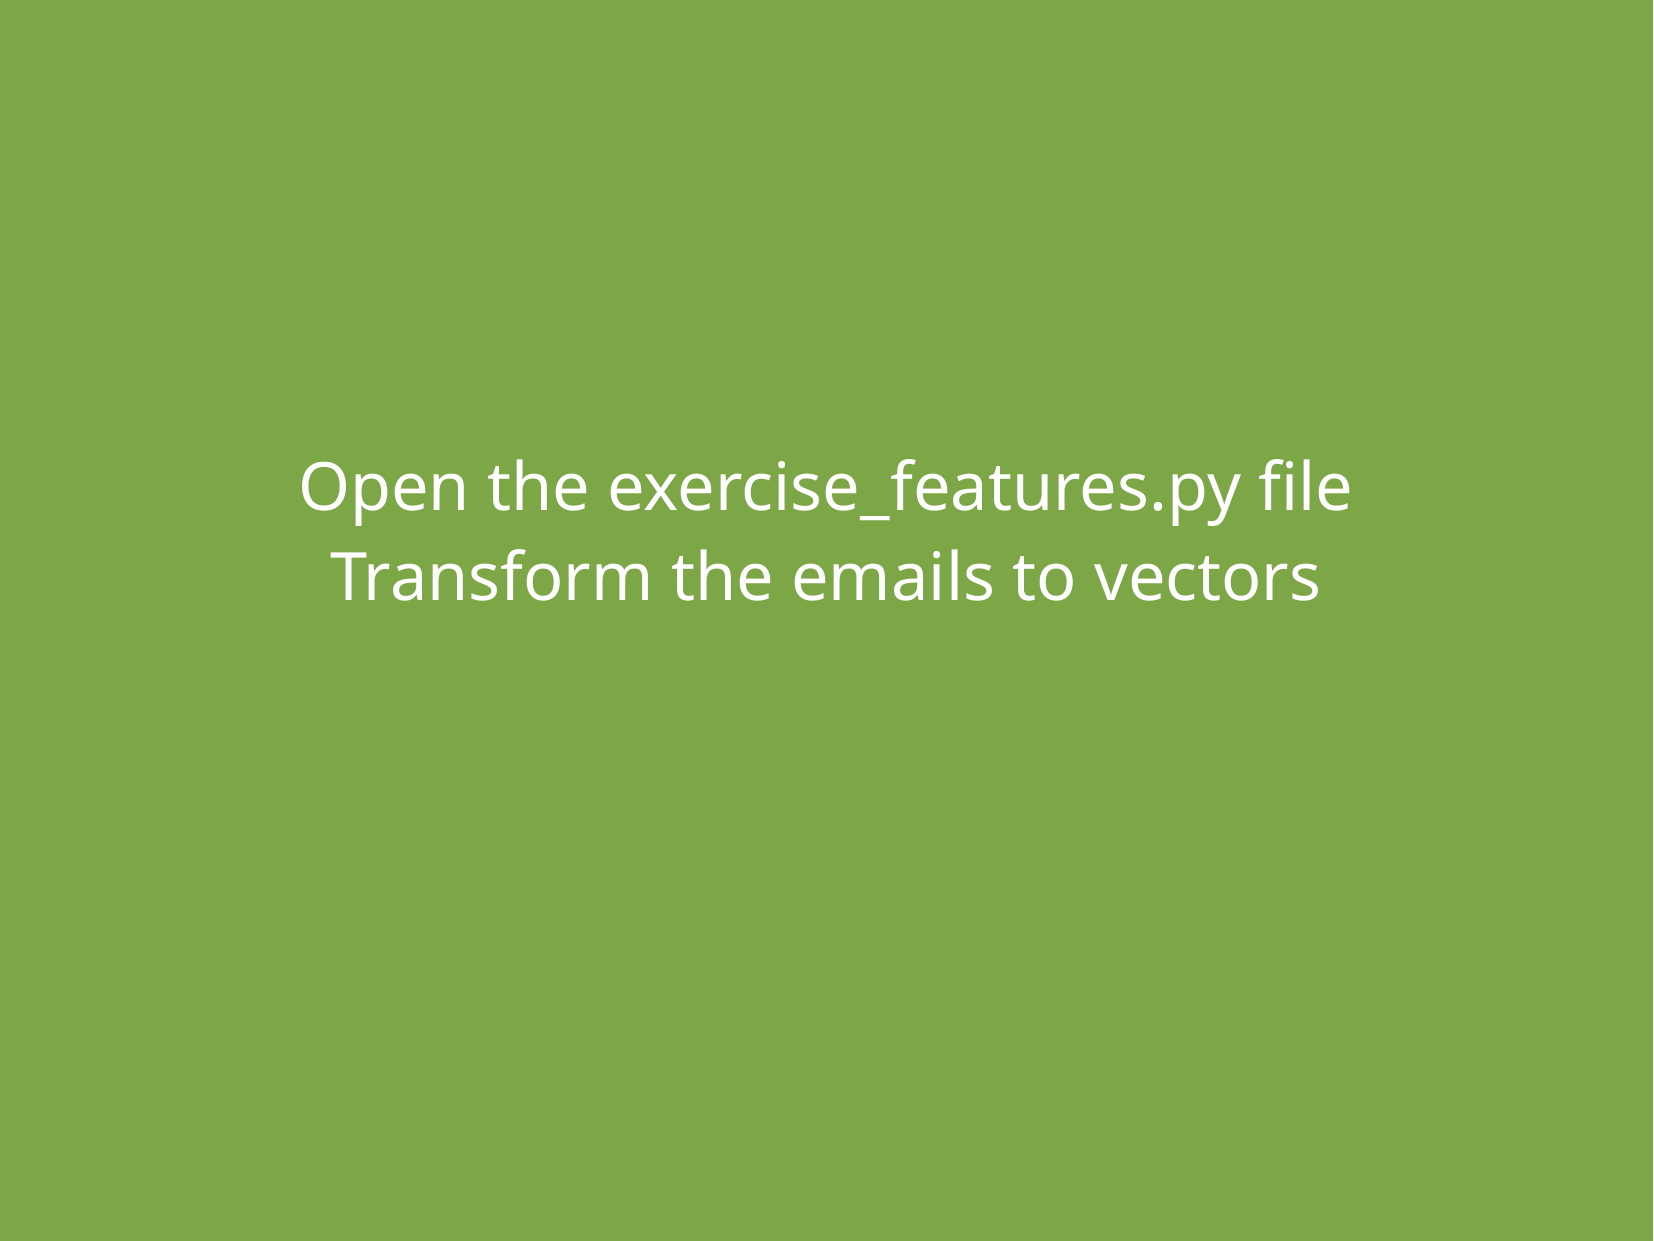

# Open the exercise_features.py file
Transform the emails to vectors